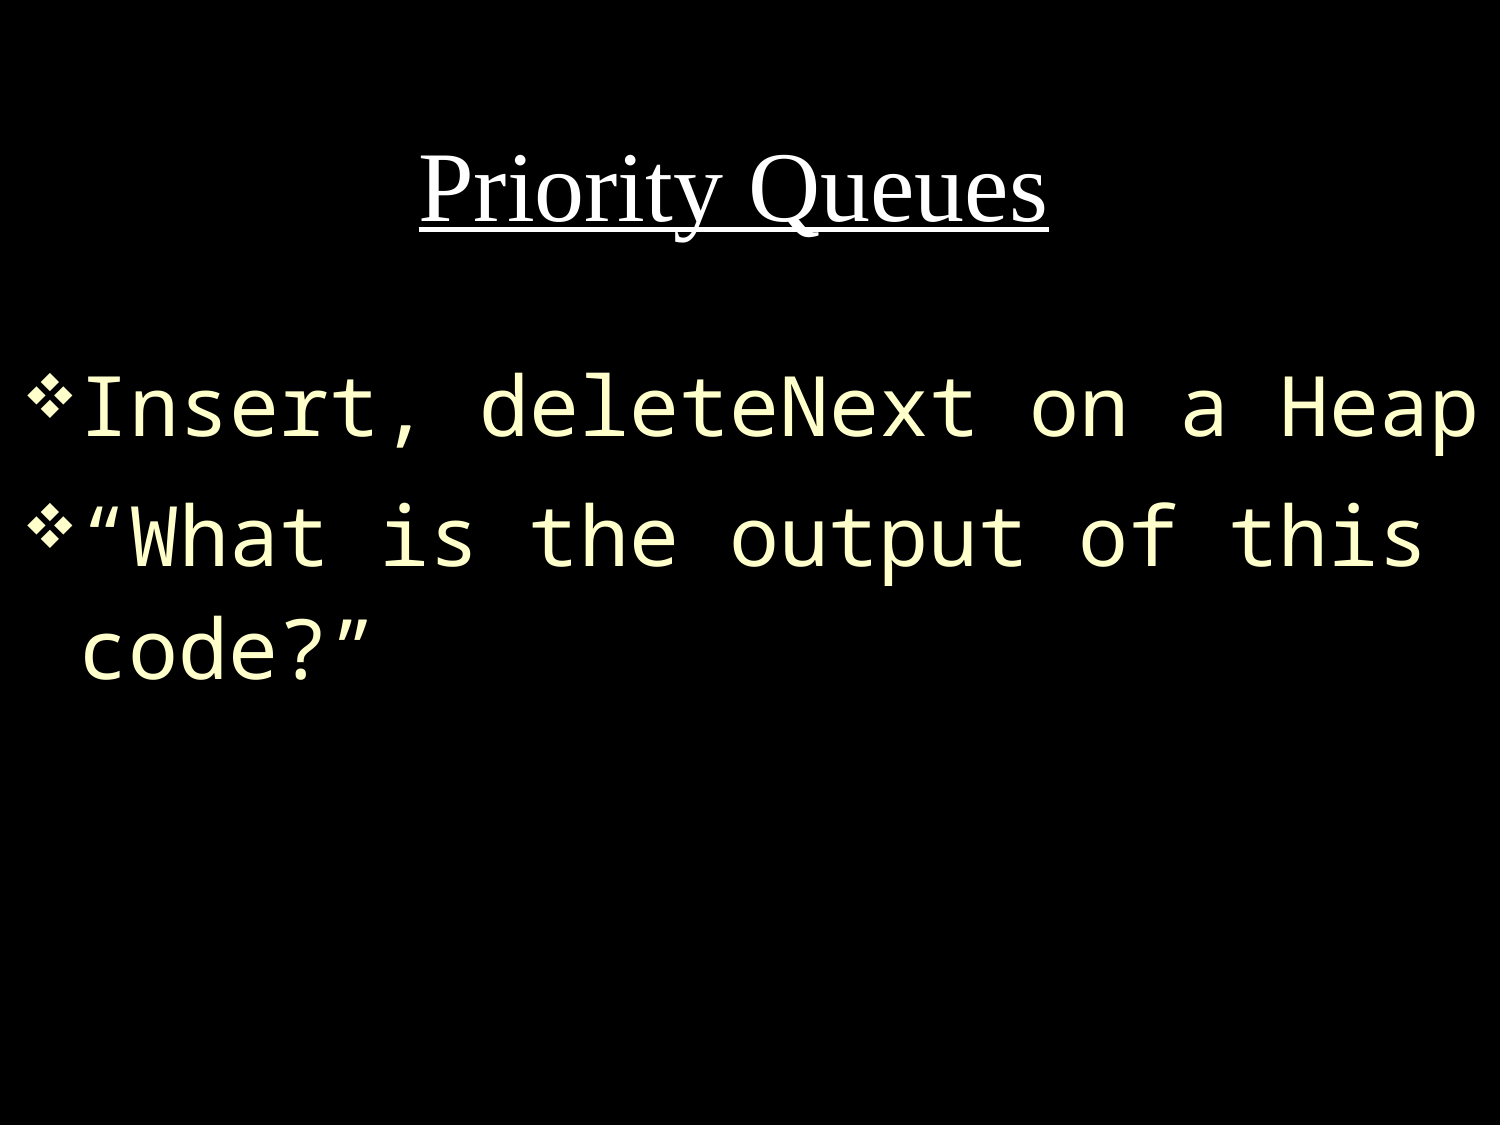

# Priority Queues
Insert, deleteNext on a Heap
“What is the output of this code?”